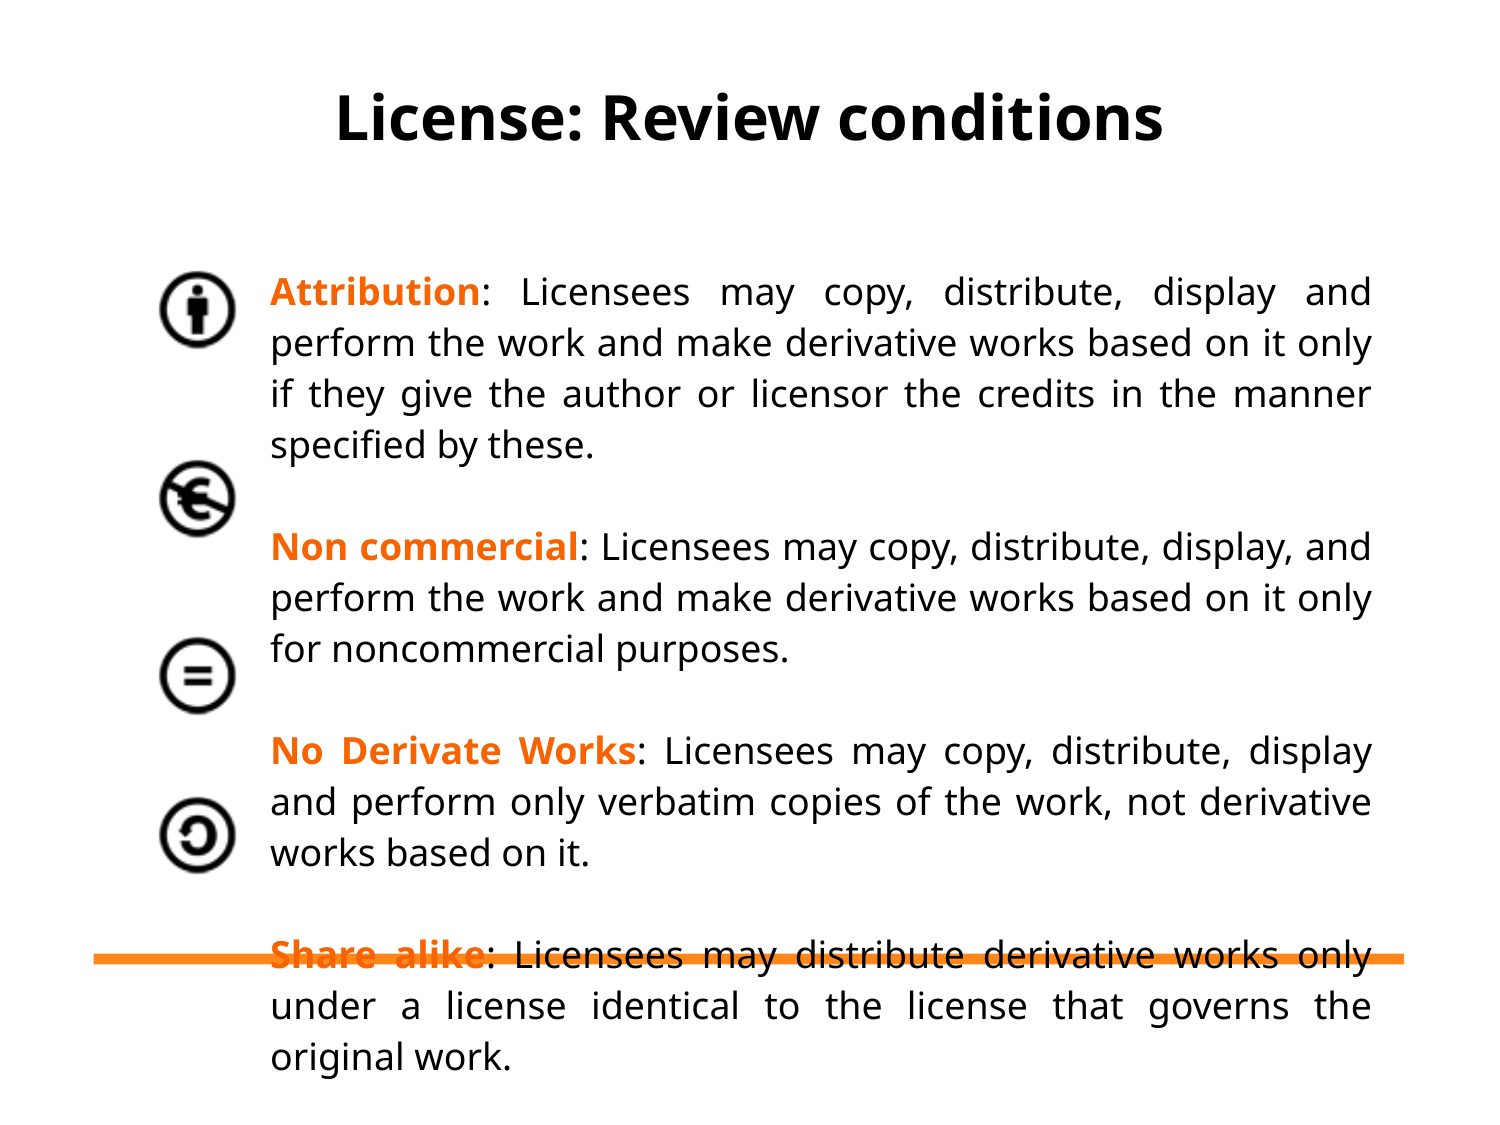

# License: Review conditions
Source:
http://creativecommons.org/
Attribution: Licensees may copy, distribute, display and perform the work and make derivative works based on it only if they give the author or licensor the credits in the manner specified by these.
Non commercial: Licensees may copy, distribute, display, and perform the work and make derivative works based on it only for noncommercial purposes.
No Derivate Works: Licensees may copy, distribute, display and perform only verbatim copies of the work, not derivative works based on it.
Share alike: Licensees may distribute derivative works only under a license identical to the license that governs the original work.